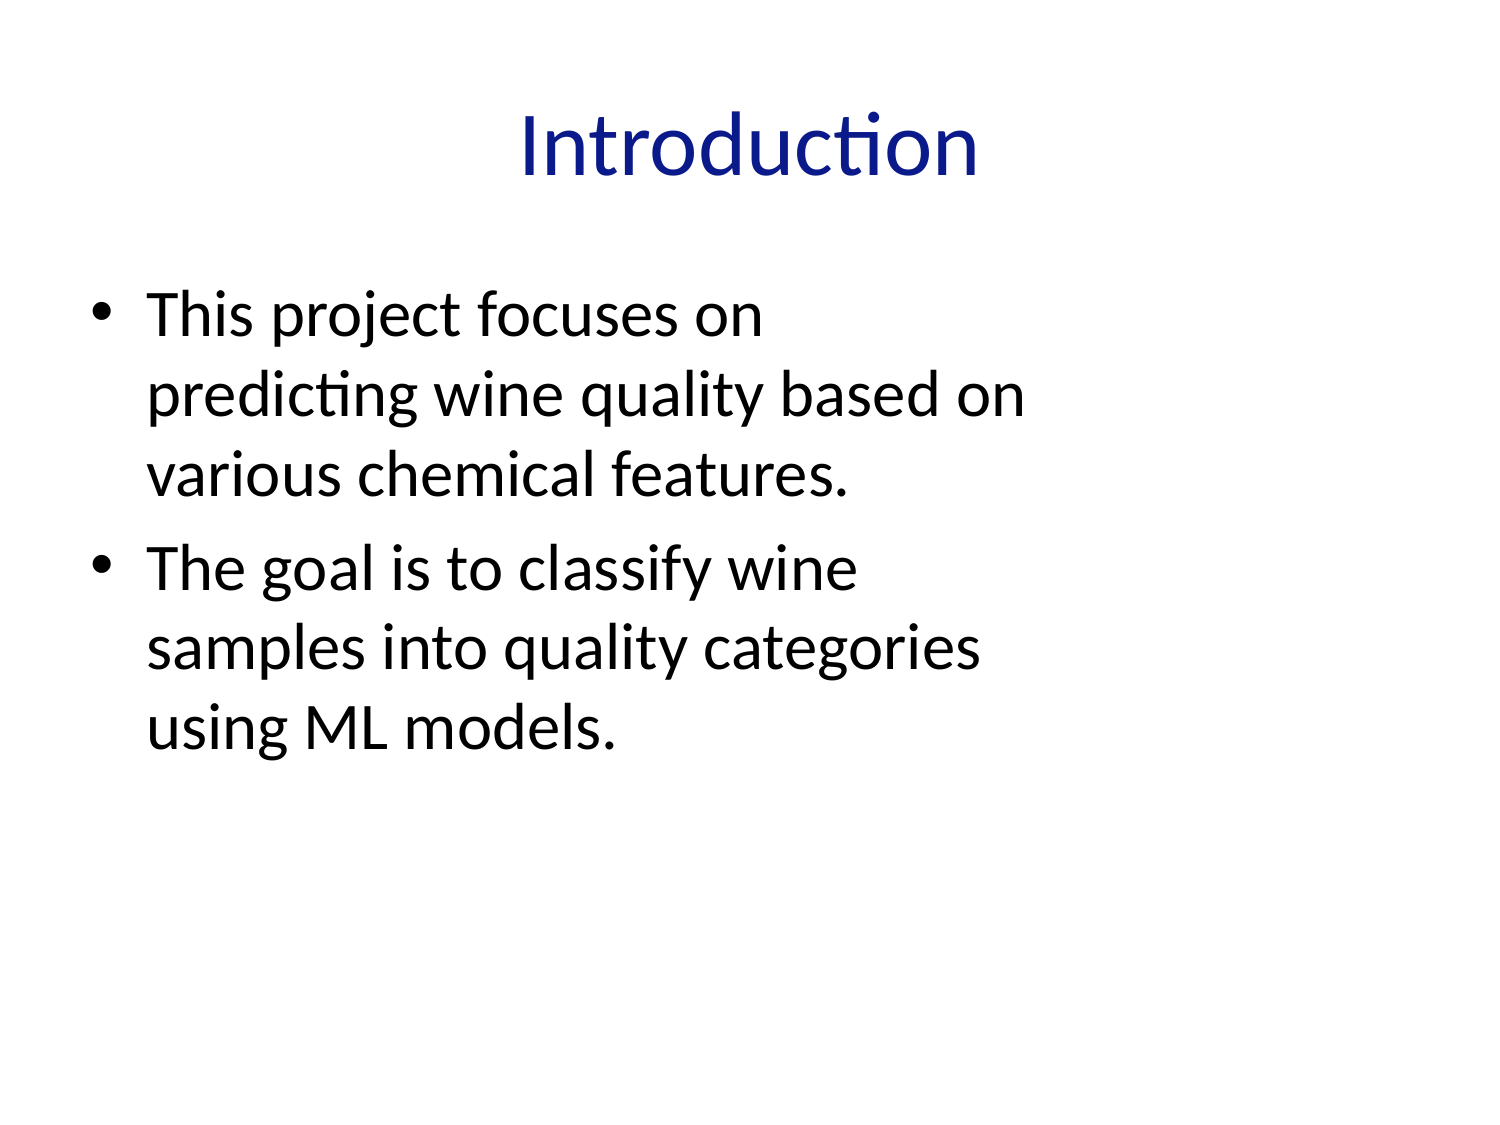

# Introduction
This project focuses on predicting wine quality based on various chemical features.
The goal is to classify wine samples into quality categories using ML models.